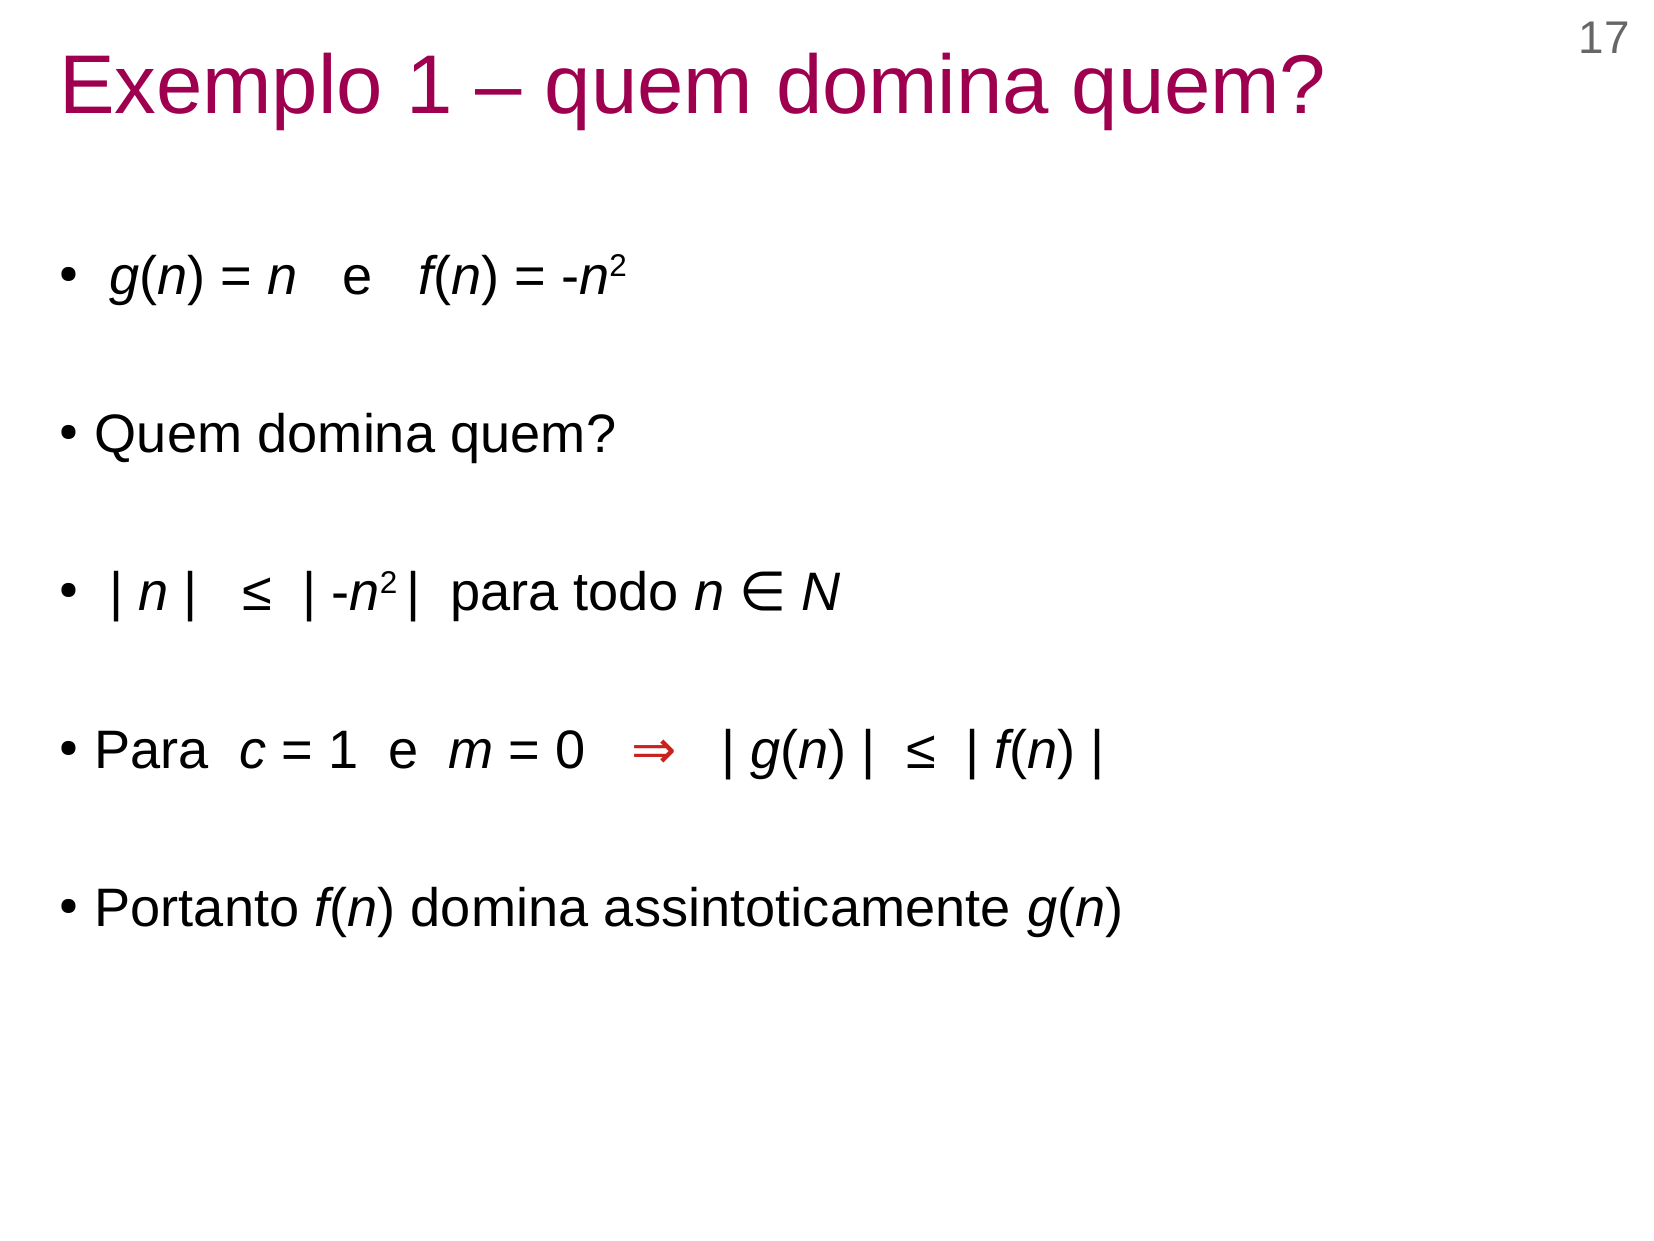

17
# Exemplo 1 – quem domina quem?
 g(n) = n e f(n) = -n2
Quem domina quem?
 | n | ≤ | -n2 | para todo n ∈ N
Para c = 1 e m = 0 ⇒ | g(n) | ≤ | f(n) |
Portanto f(n) domina assintoticamente g(n)